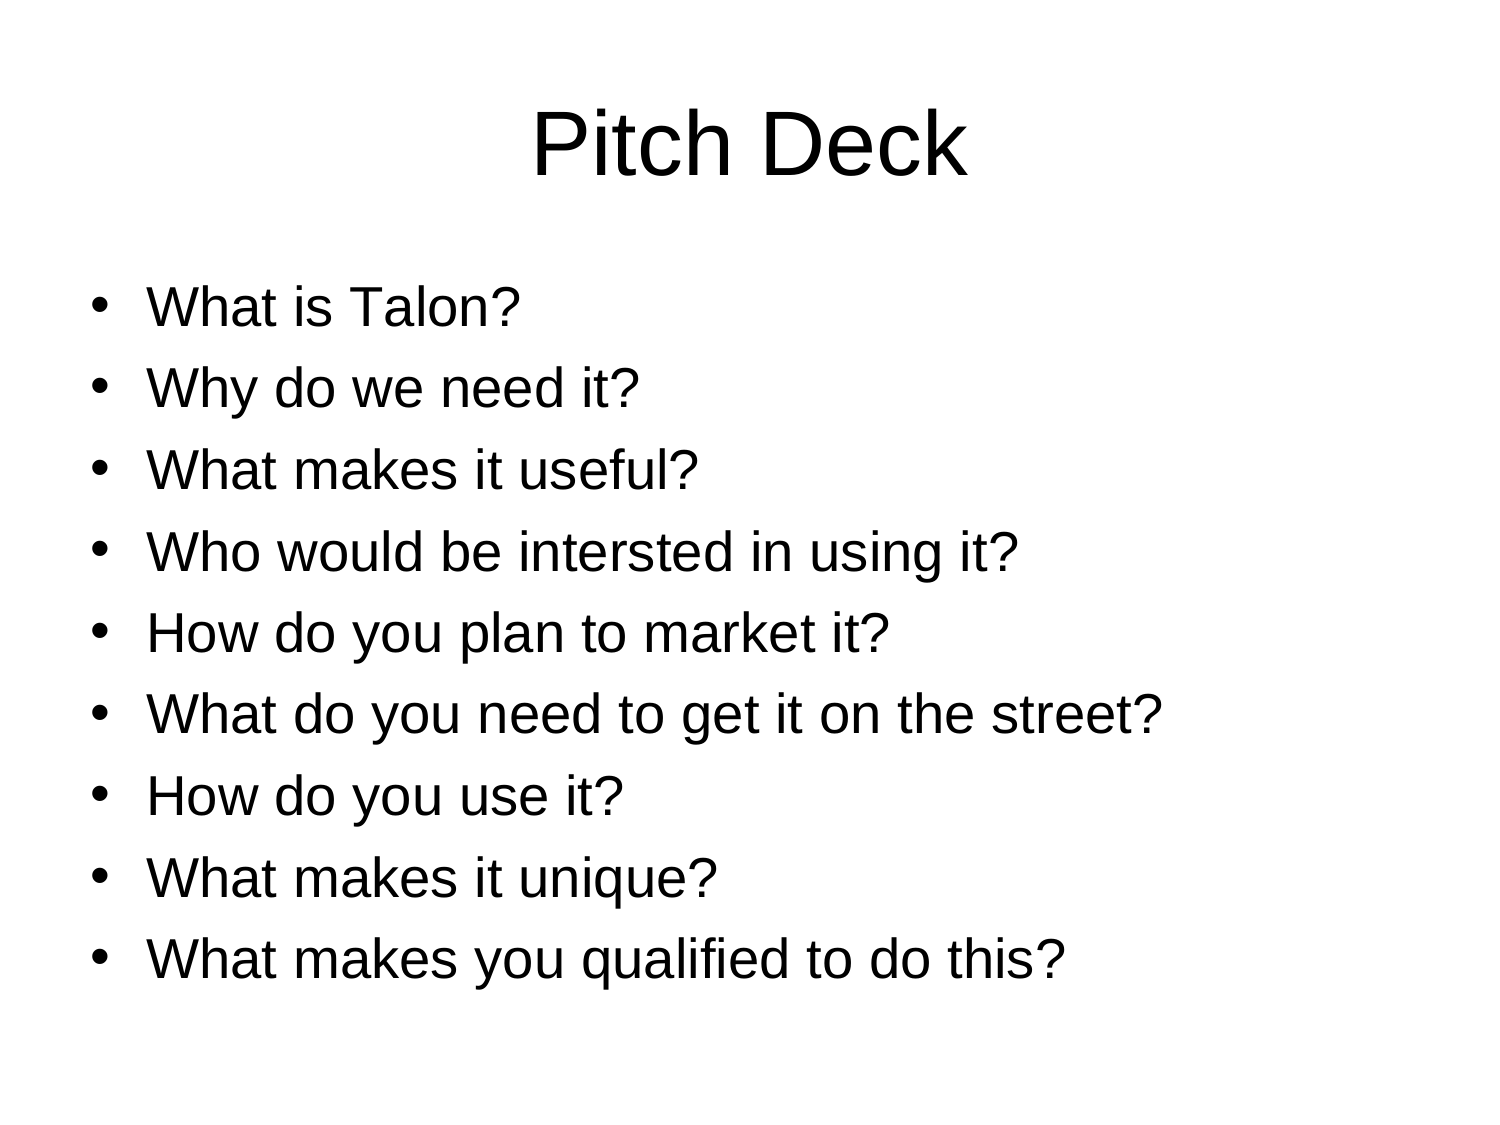

# Pitch Deck
What is Talon?
Why do we need it?
What makes it useful?
Who would be intersted in using it?
How do you plan to market it?
What do you need to get it on the street?
How do you use it?
What makes it unique?
What makes you qualified to do this?